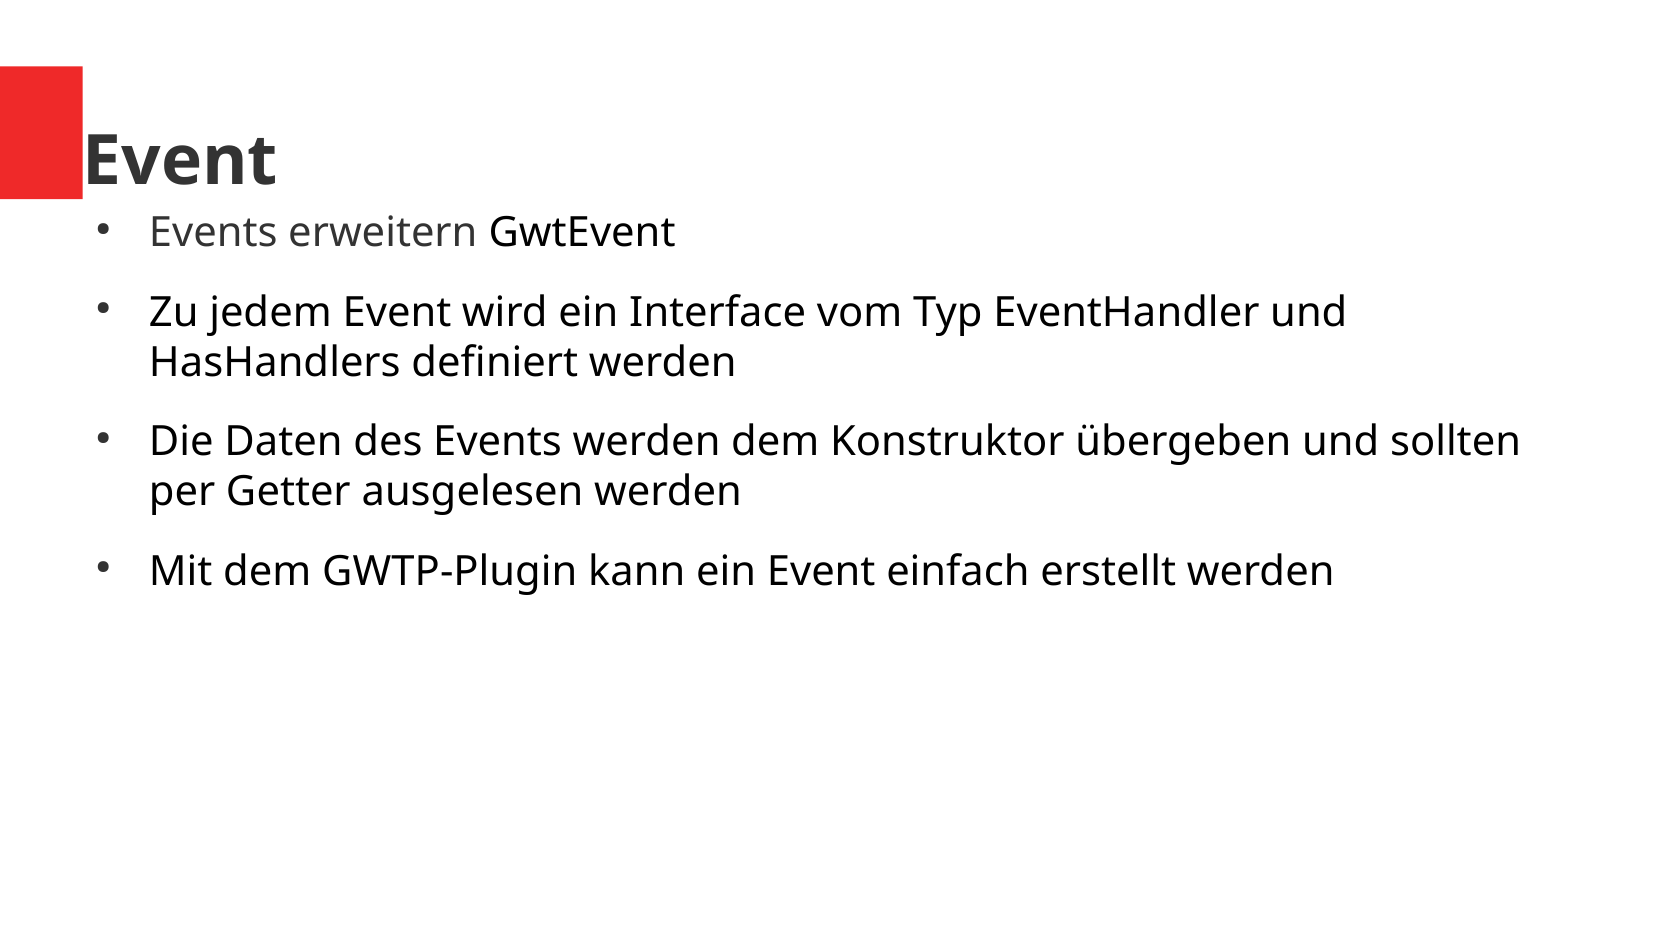

# Event
Events erweitern GwtEvent
Zu jedem Event wird ein Interface vom Typ EventHandler und HasHandlers definiert werden
Die Daten des Events werden dem Konstruktor übergeben und sollten per Getter ausgelesen werden
Mit dem GWTP-Plugin kann ein Event einfach erstellt werden